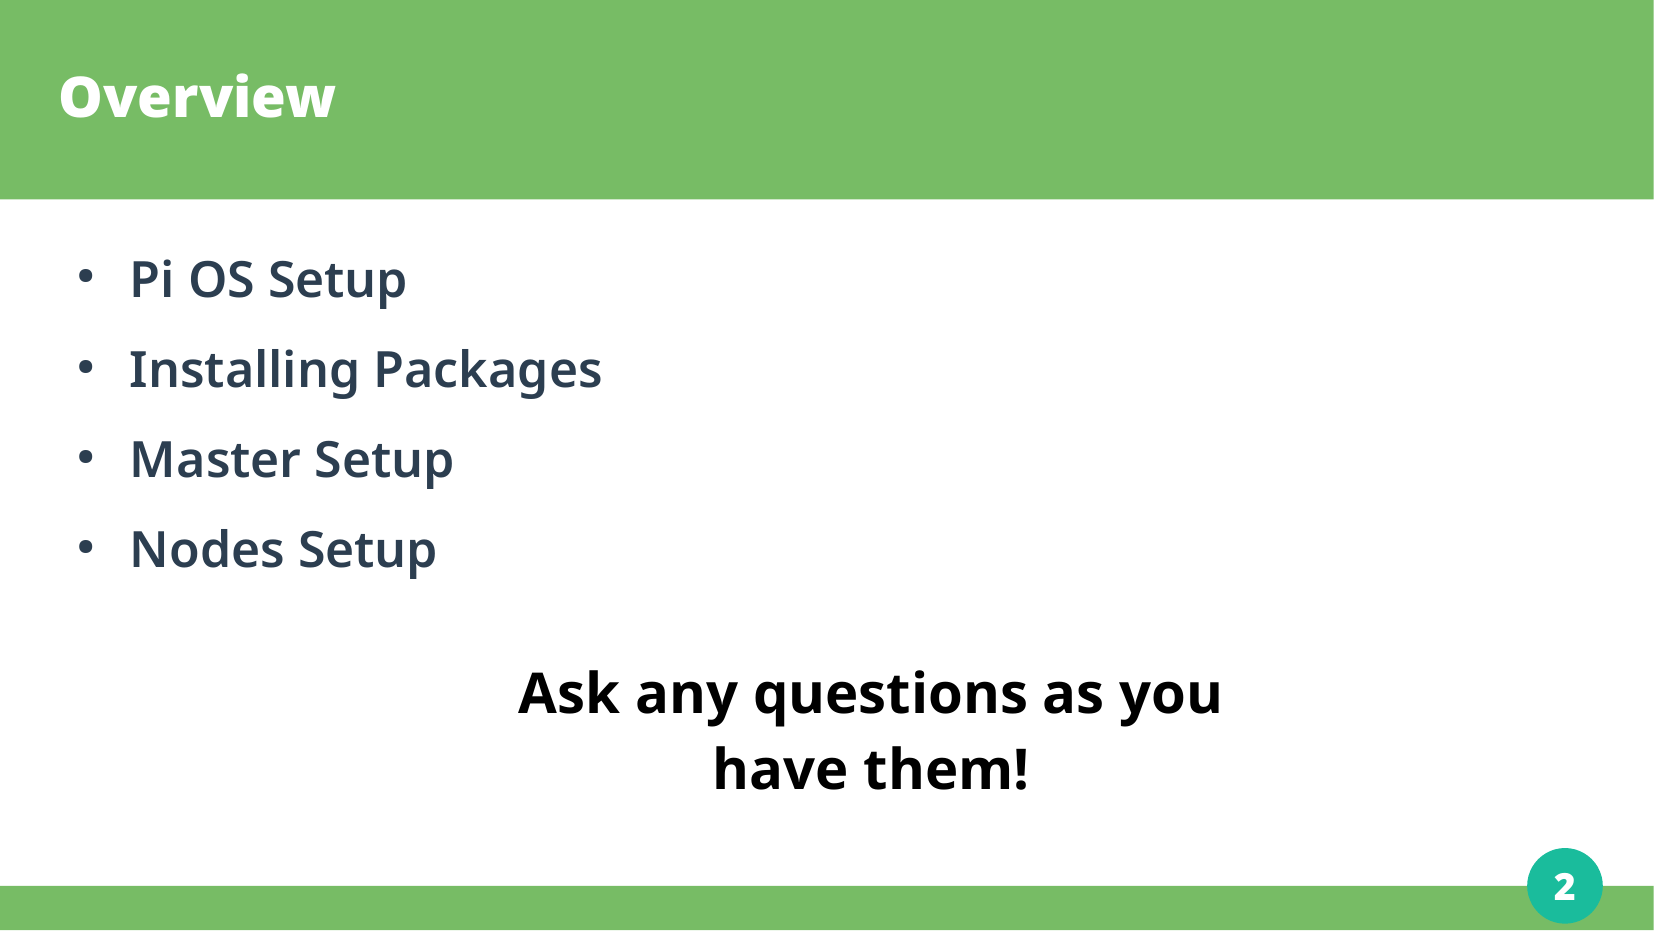

# Overview
Pi OS Setup
Installing Packages
Master Setup
Nodes Setup
Ask any questions as you have them!